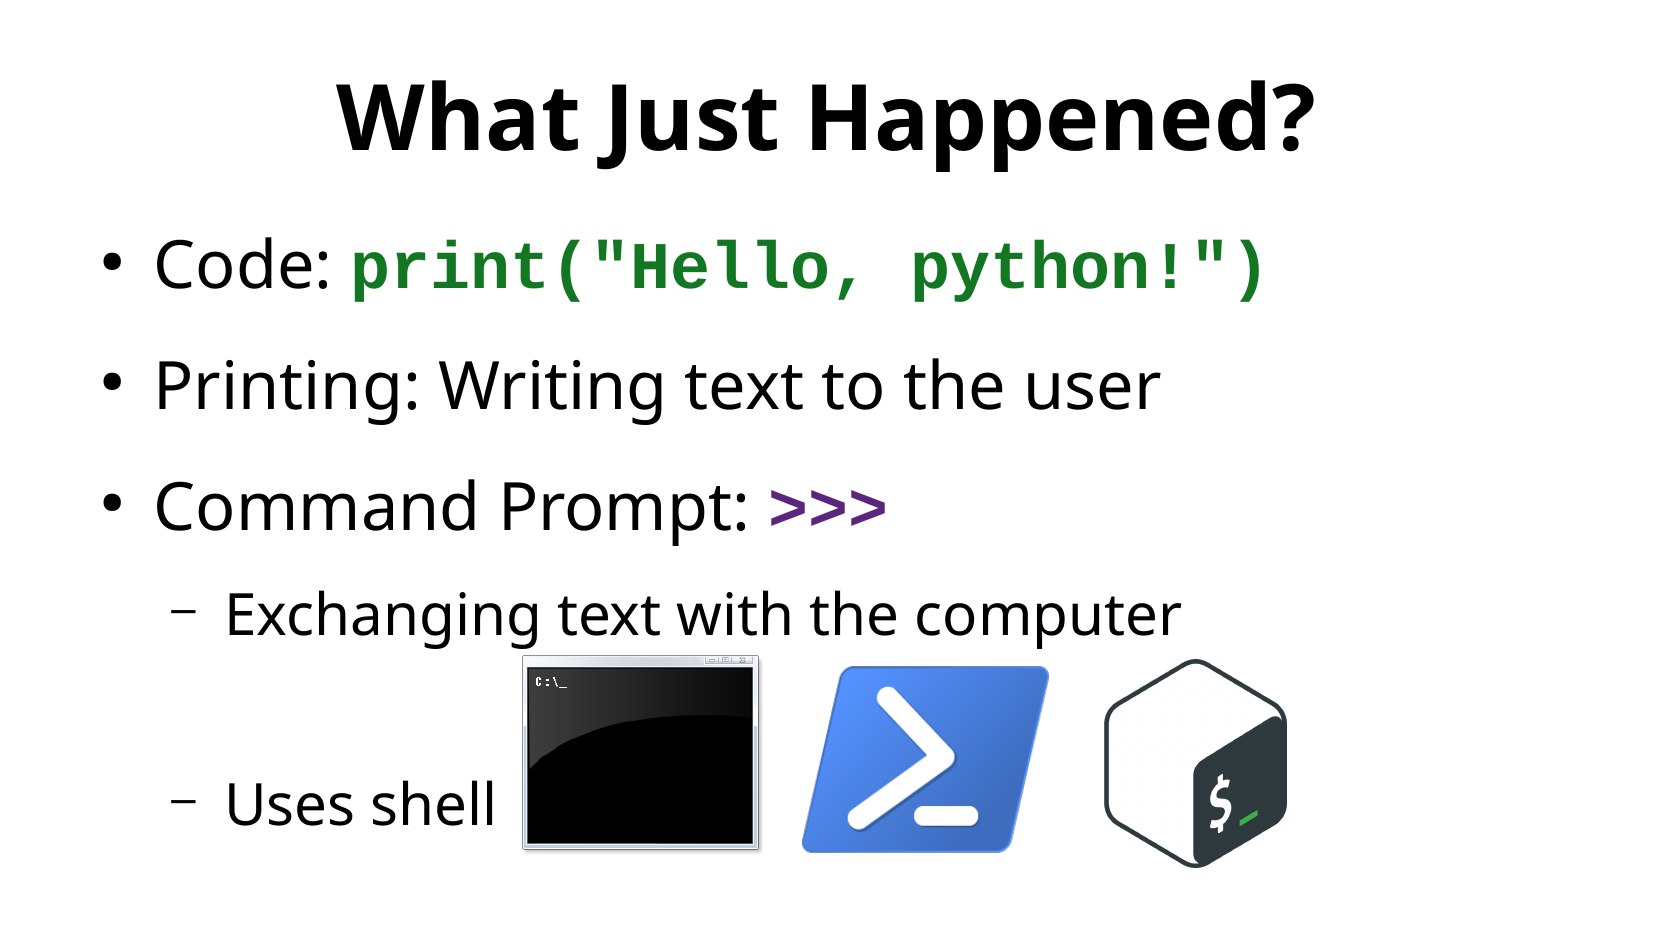

# What Just Happened?
Code: print("Hello, python!")
Printing: Writing text to the user
Command Prompt: >>>
Exchanging text with the computer
Uses shell